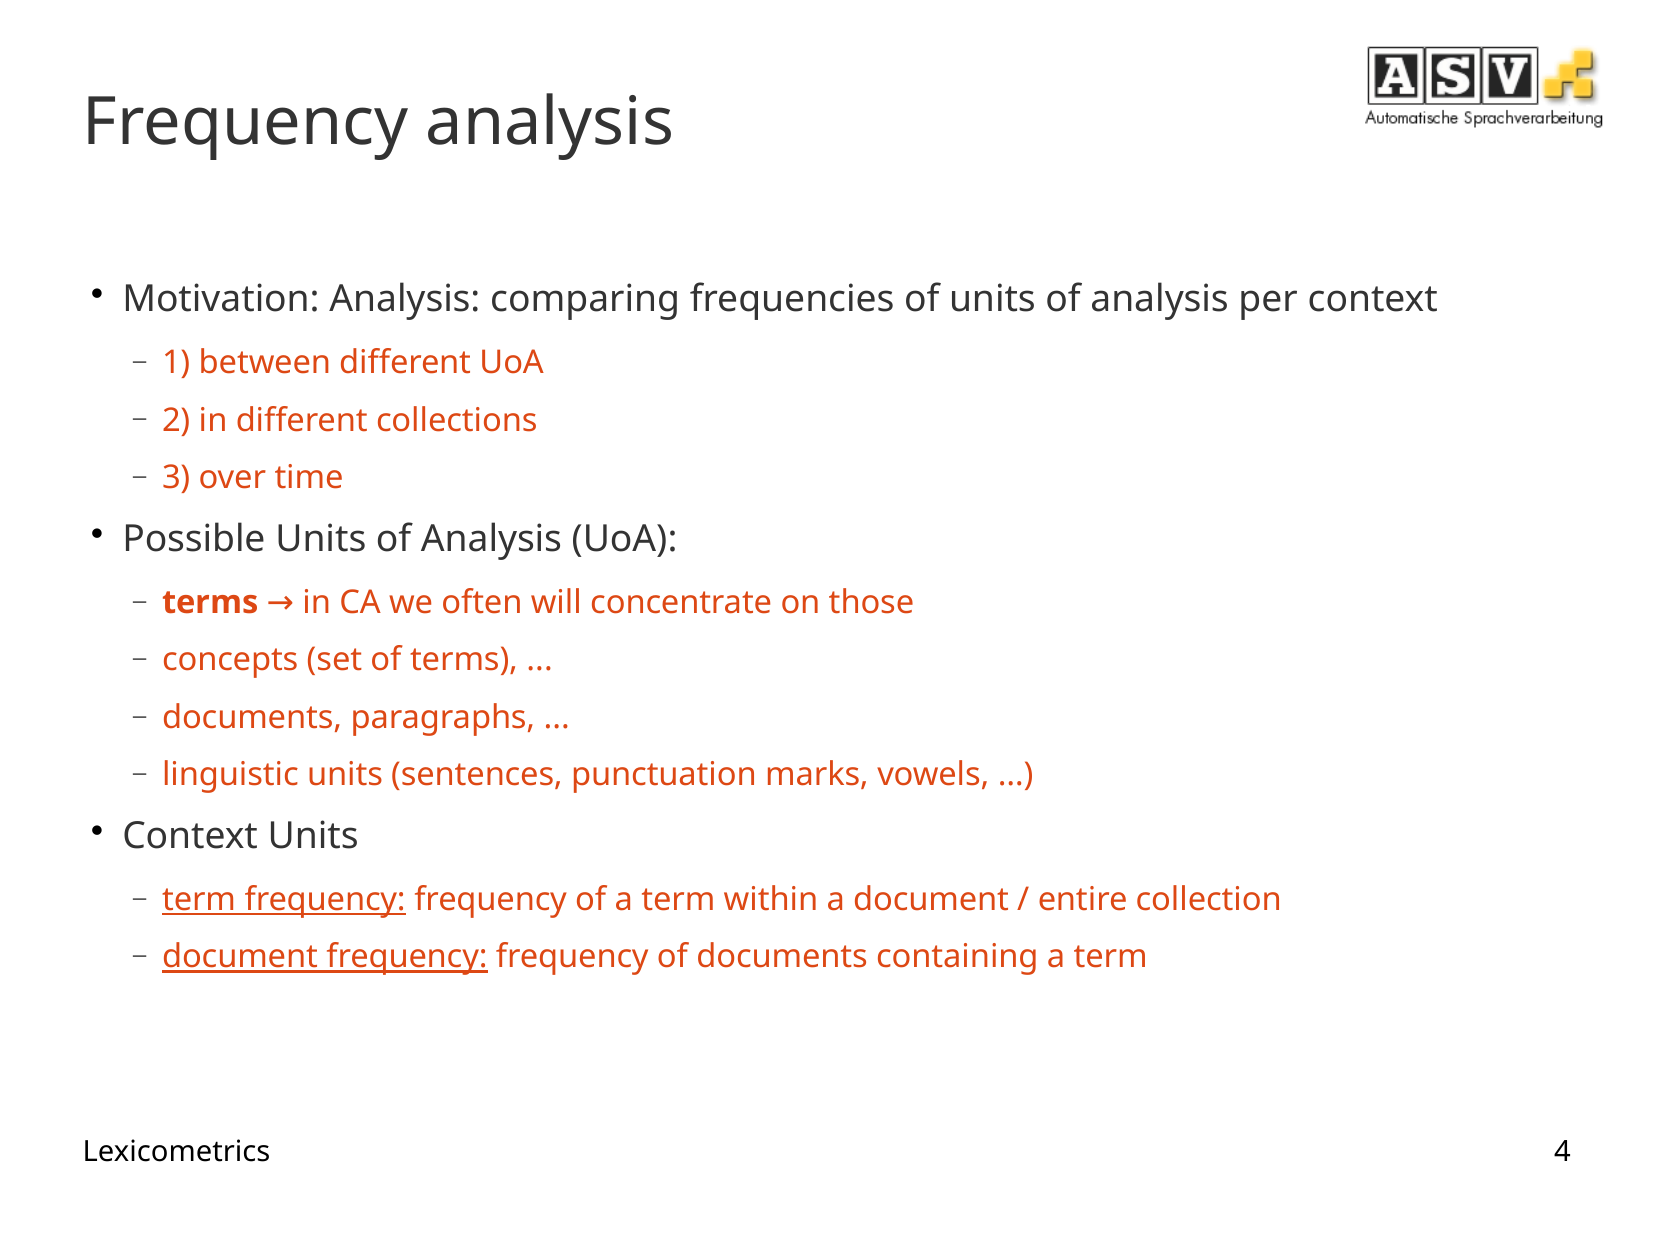

# Frequency analysis
Motivation: Analysis: comparing frequencies of units of analysis per context
1) between different UoA
2) in different collections
3) over time
Possible Units of Analysis (UoA):
terms → in CA we often will concentrate on those
concepts (set of terms), ...
documents, paragraphs, ...
linguistic units (sentences, punctuation marks, vowels, …)
Context Units
term frequency: frequency of a term within a document / entire collection
document frequency: frequency of documents containing a term
Lexicometrics
4